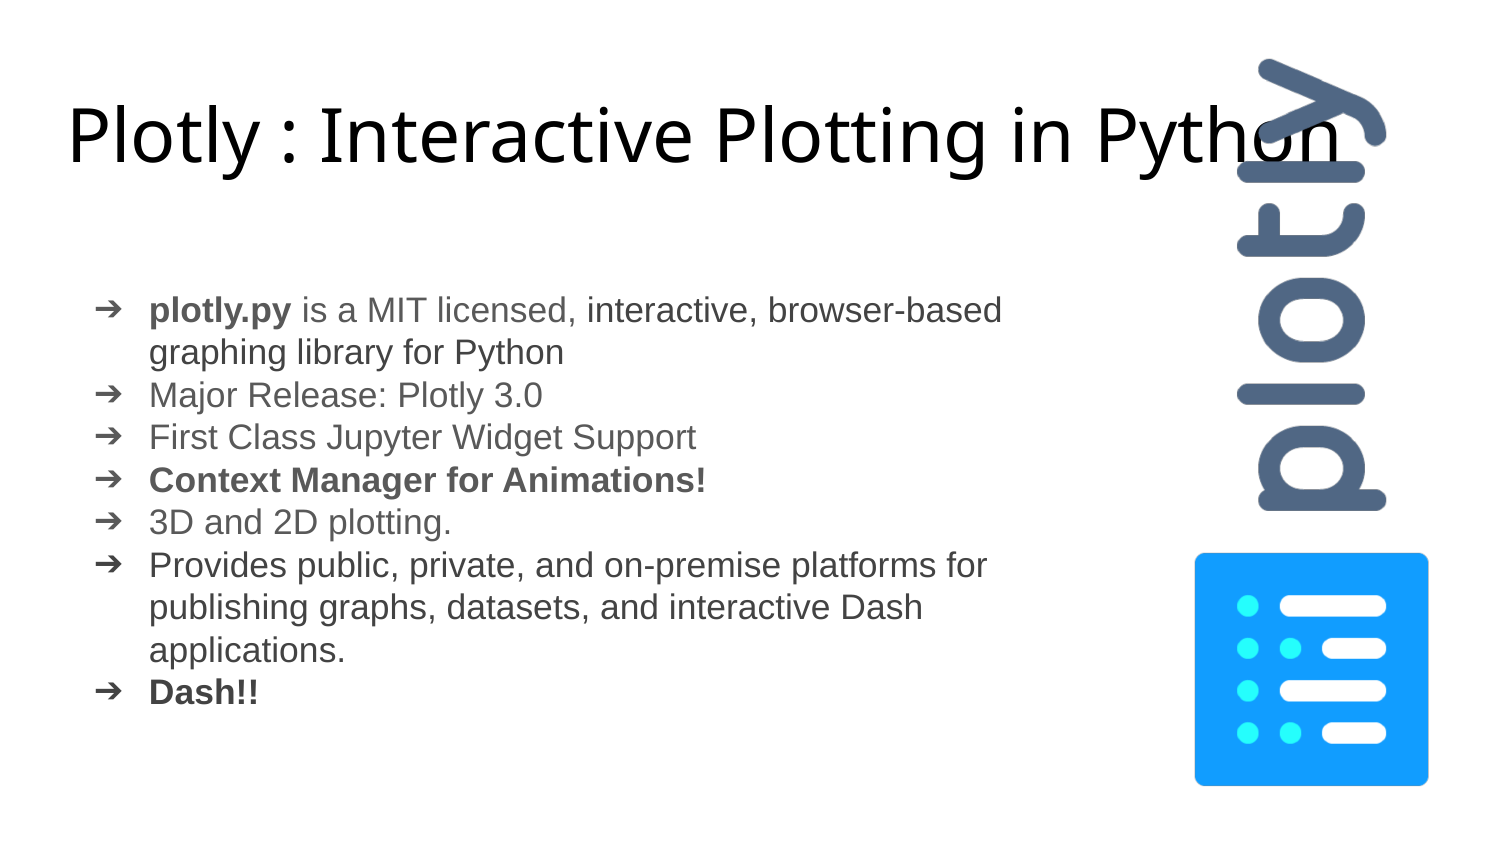

# Plotly : Interactive Plotting in Python
plotly.py is a MIT licensed, interactive, browser-based graphing library for Python
Major Release: Plotly 3.0
First Class Jupyter Widget Support
Context Manager for Animations!
3D and 2D plotting.
Provides public, private, and on-premise platforms for publishing graphs, datasets, and interactive Dash applications.
Dash!!